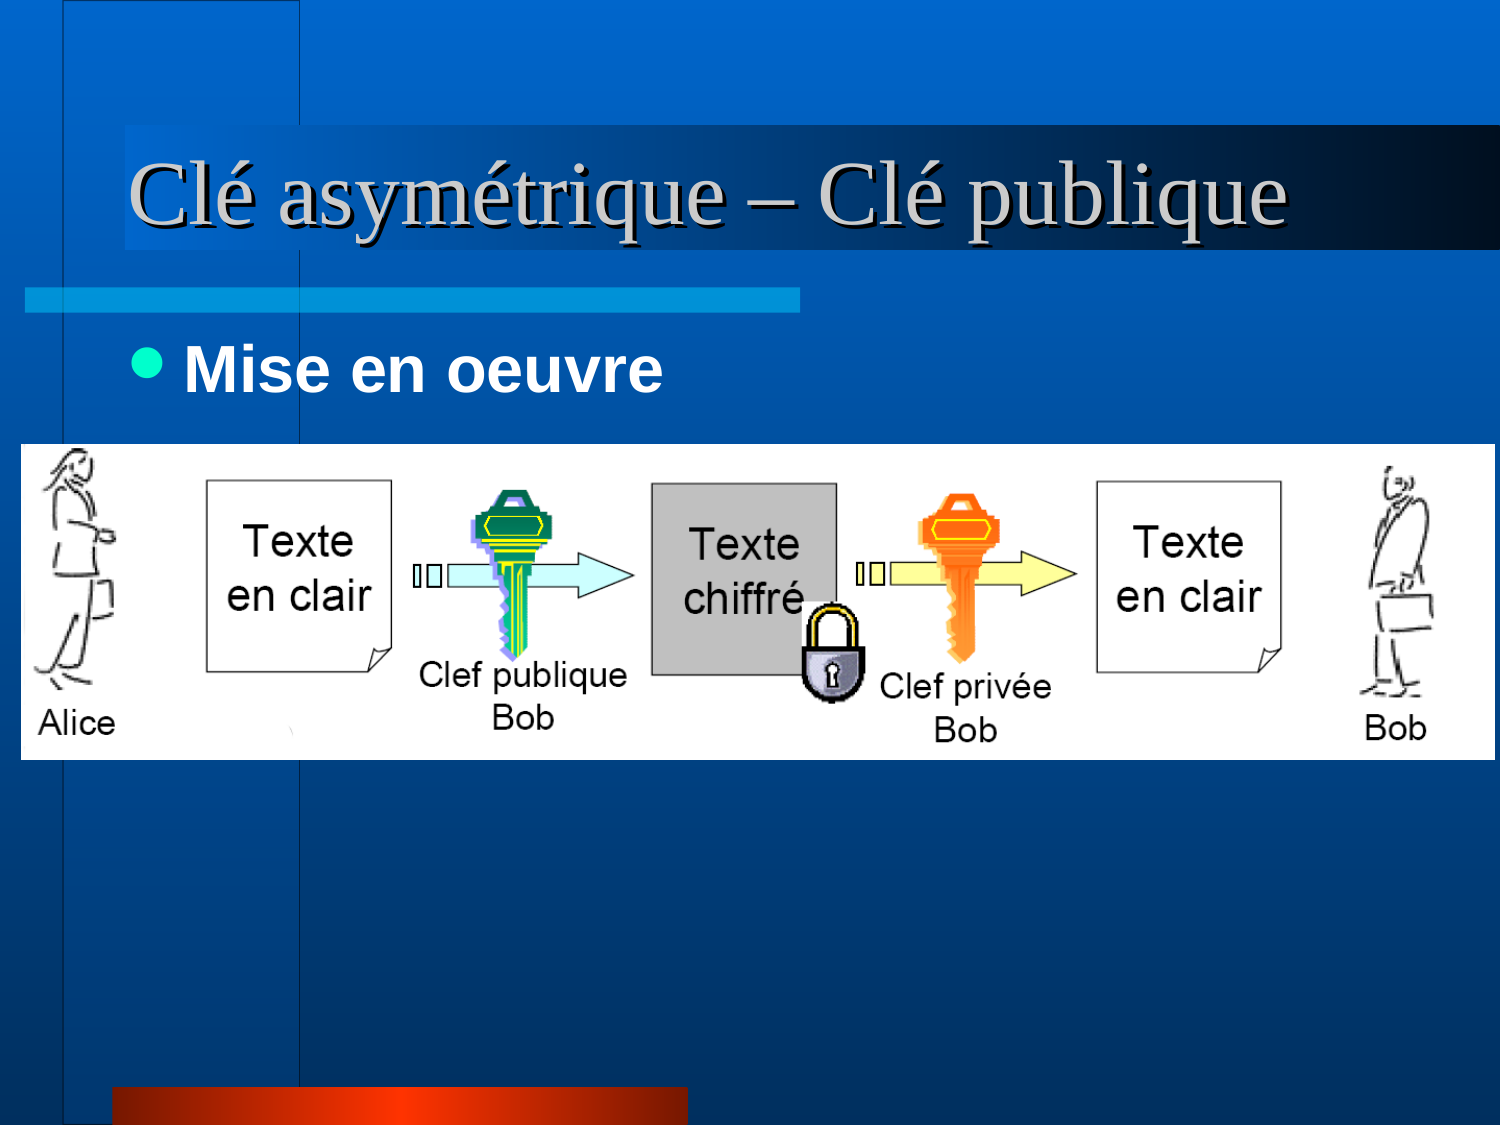

# Clé asymétrique – Clé publique
Mise en oeuvre